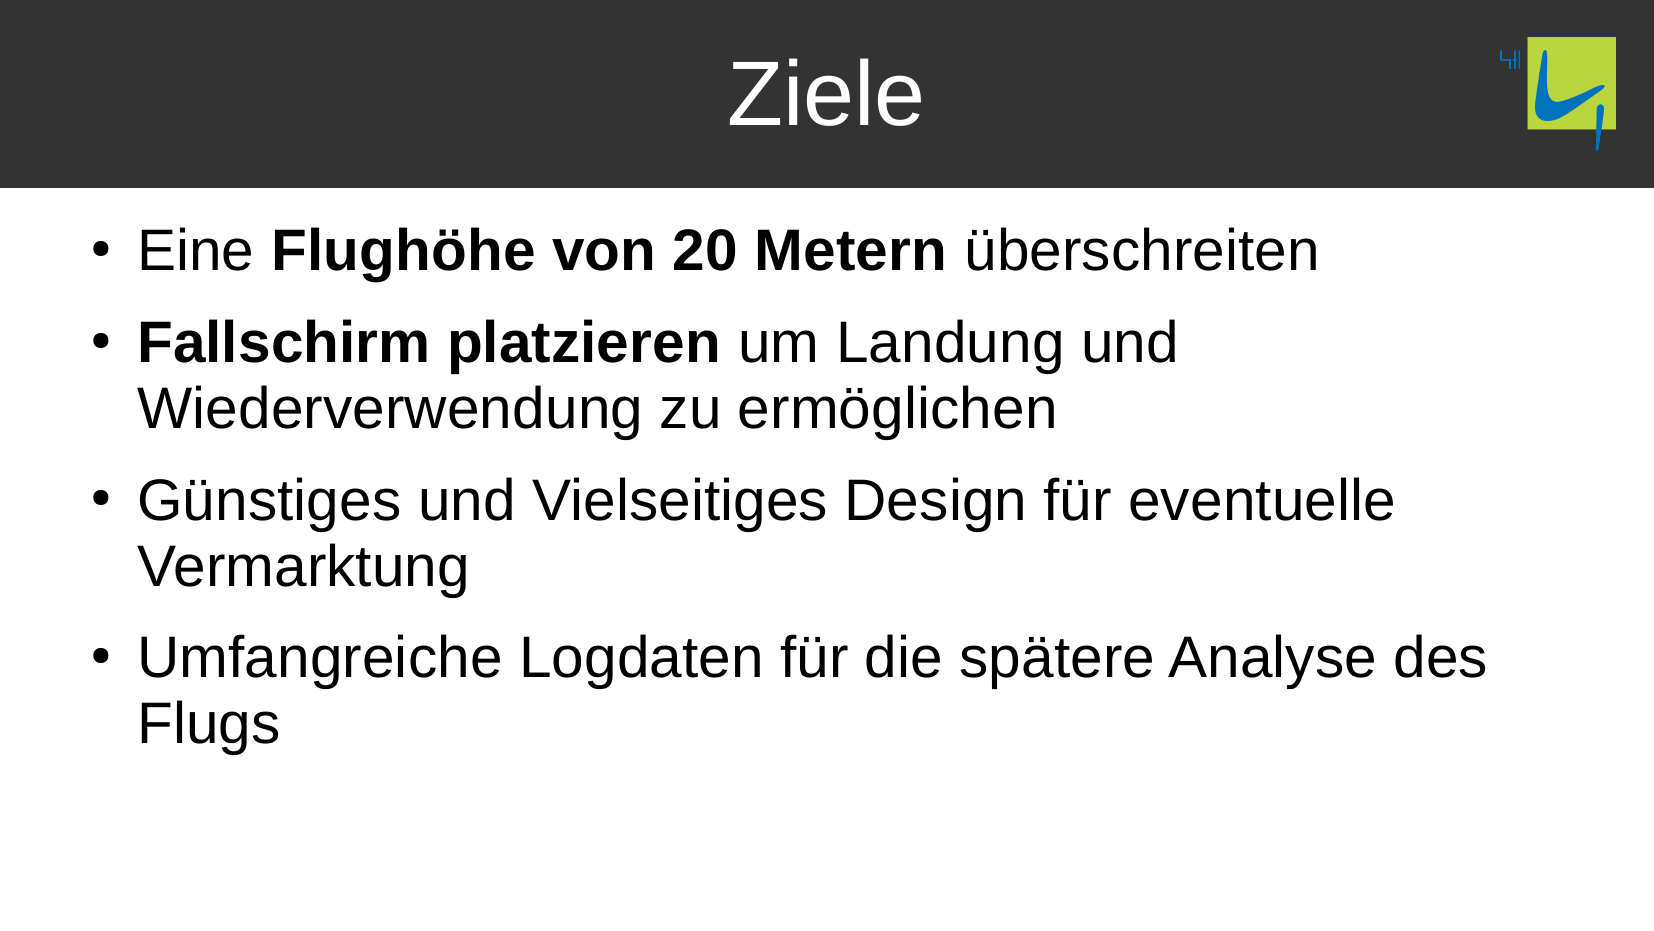

Ziele
# Eine Flughöhe von 20 Metern überschreiten
Fallschirm platzieren um Landung und Wiederverwendung zu ermöglichen
Günstiges und Vielseitiges Design für eventuelle Vermarktung
Umfangreiche Logdaten für die spätere Analyse des Flugs